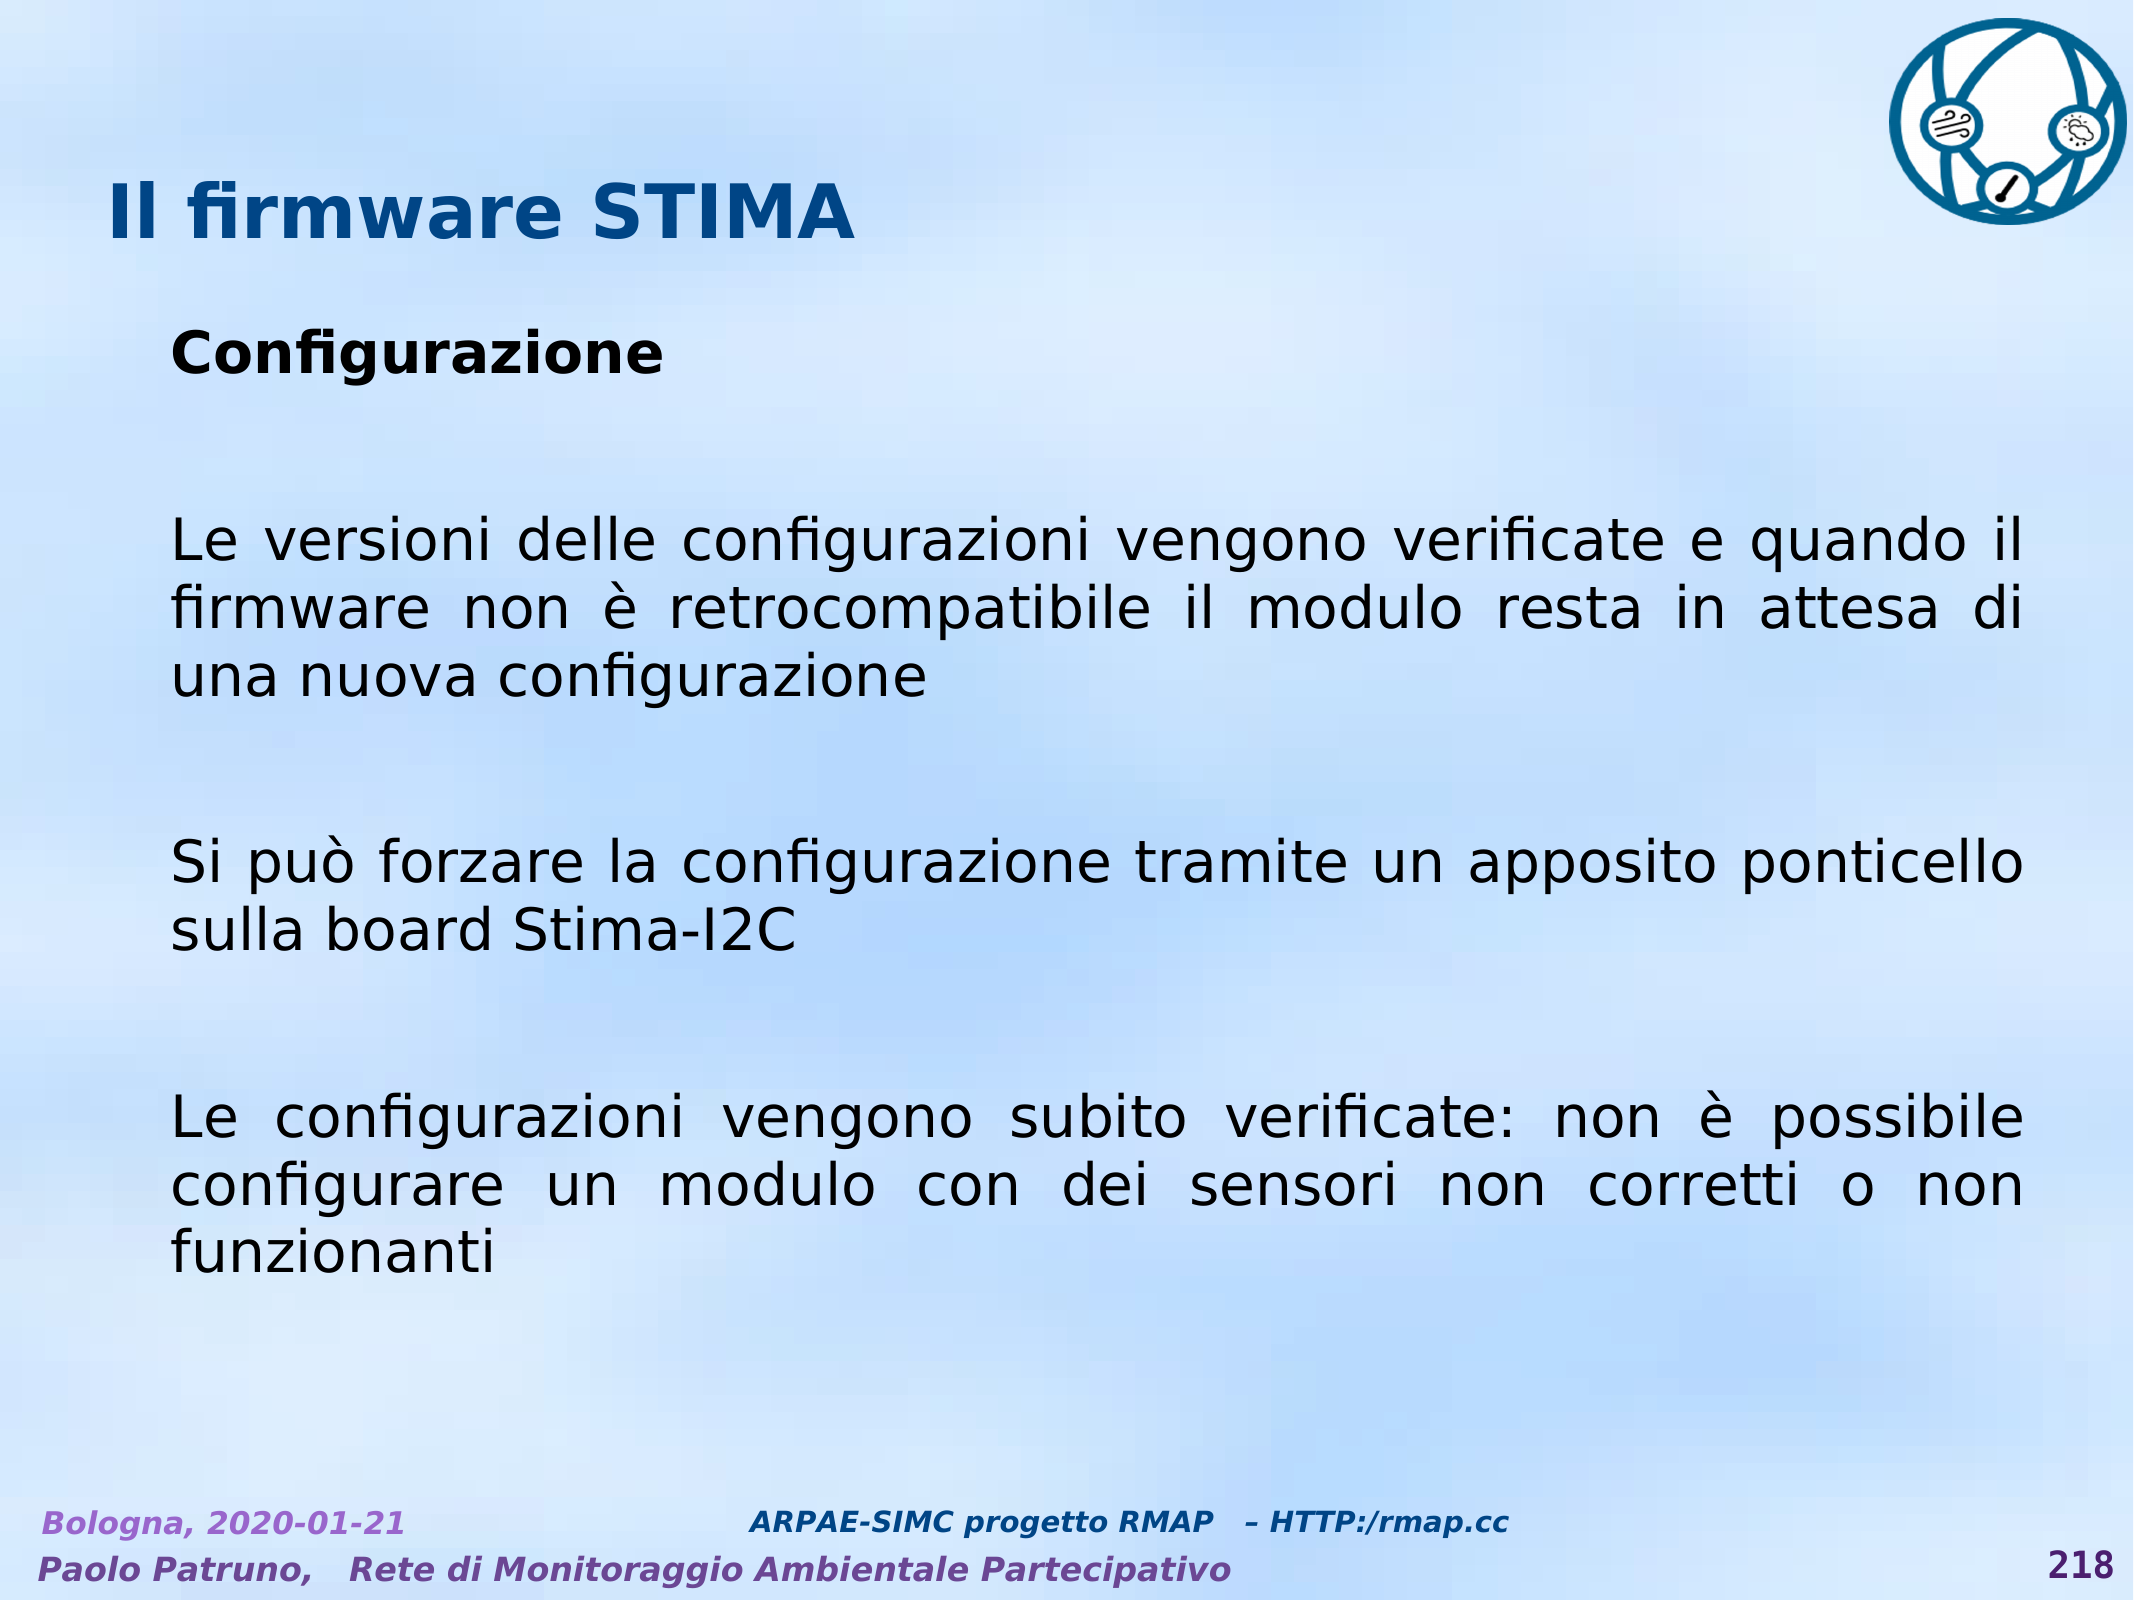

# Il firmware STIMA
Configurazione
Le versioni delle configurazioni vengono verificate e quando il firmware non è retrocompatibile il modulo resta in attesa di una nuova configurazione
Si può forzare la configurazione tramite un apposito ponticello sulla board Stima-I2C
Le configurazioni vengono subito verificate: non è possibile configurare un modulo con dei sensori non corretti o non funzionanti